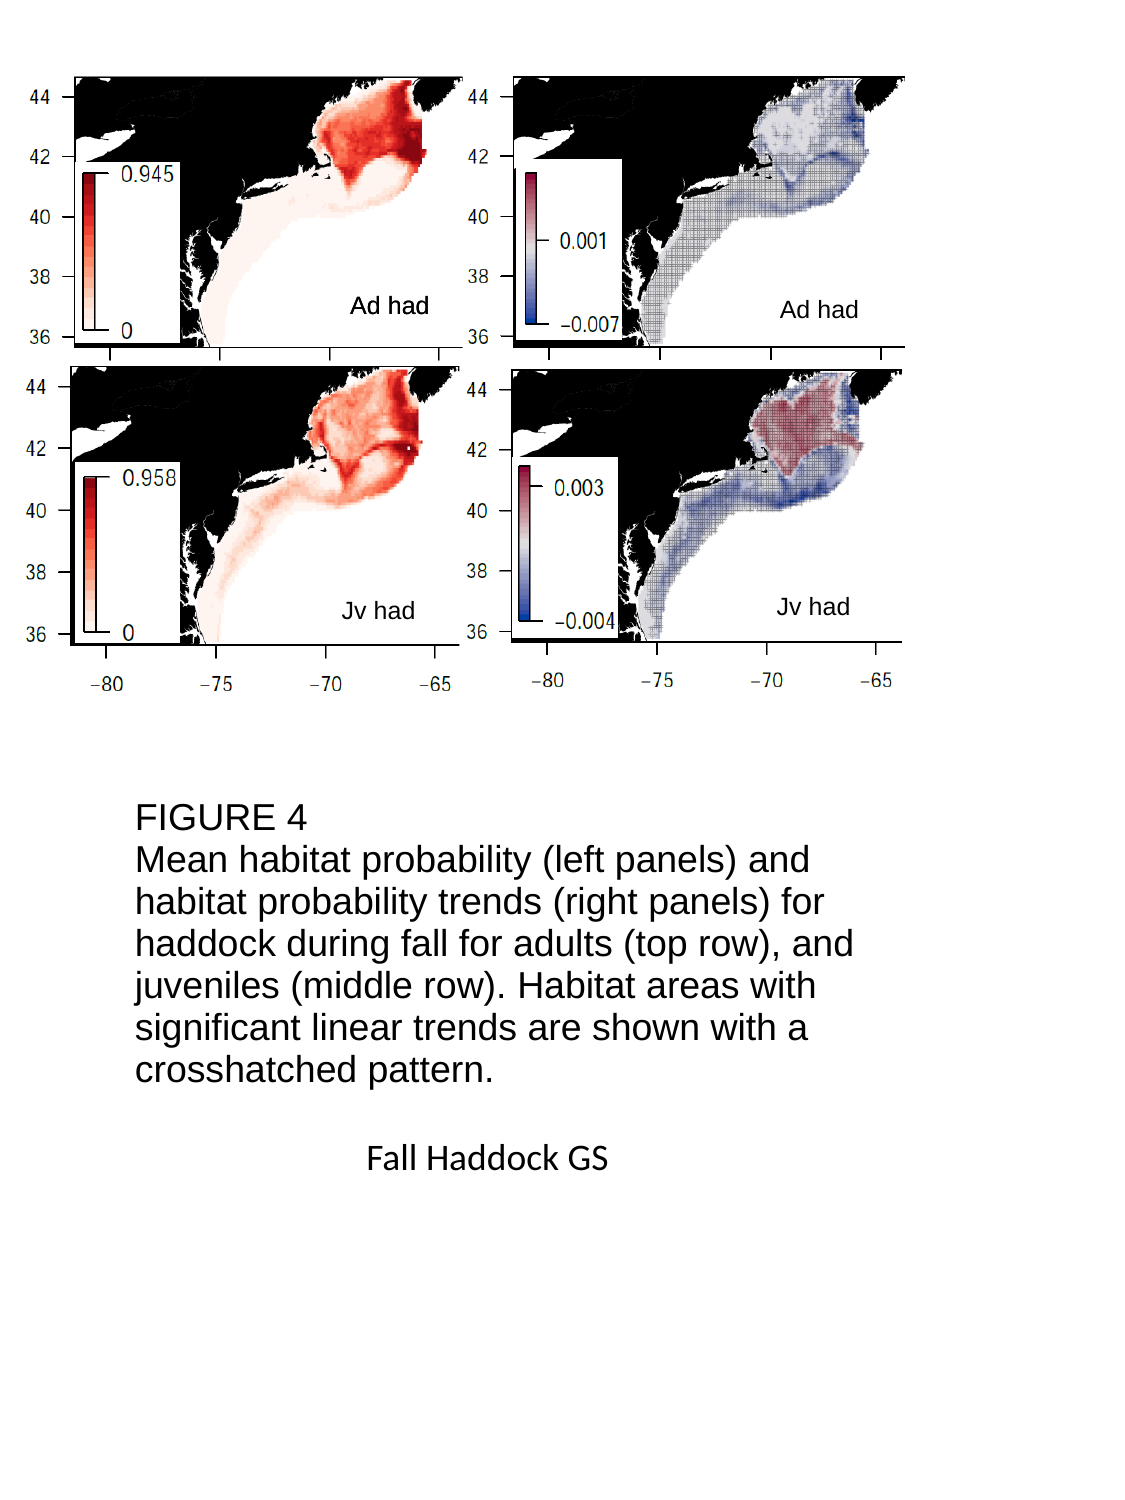

Ad had
Ad had
Ad had
Jv had
Jv had
FIGURE 4
Mean habitat probability (left panels) and habitat probability trends (right panels) for haddock during fall for adults (top row), and juveniles (middle row). Habitat areas with significant linear trends are shown with a crosshatched pattern.
Fall Haddock GS